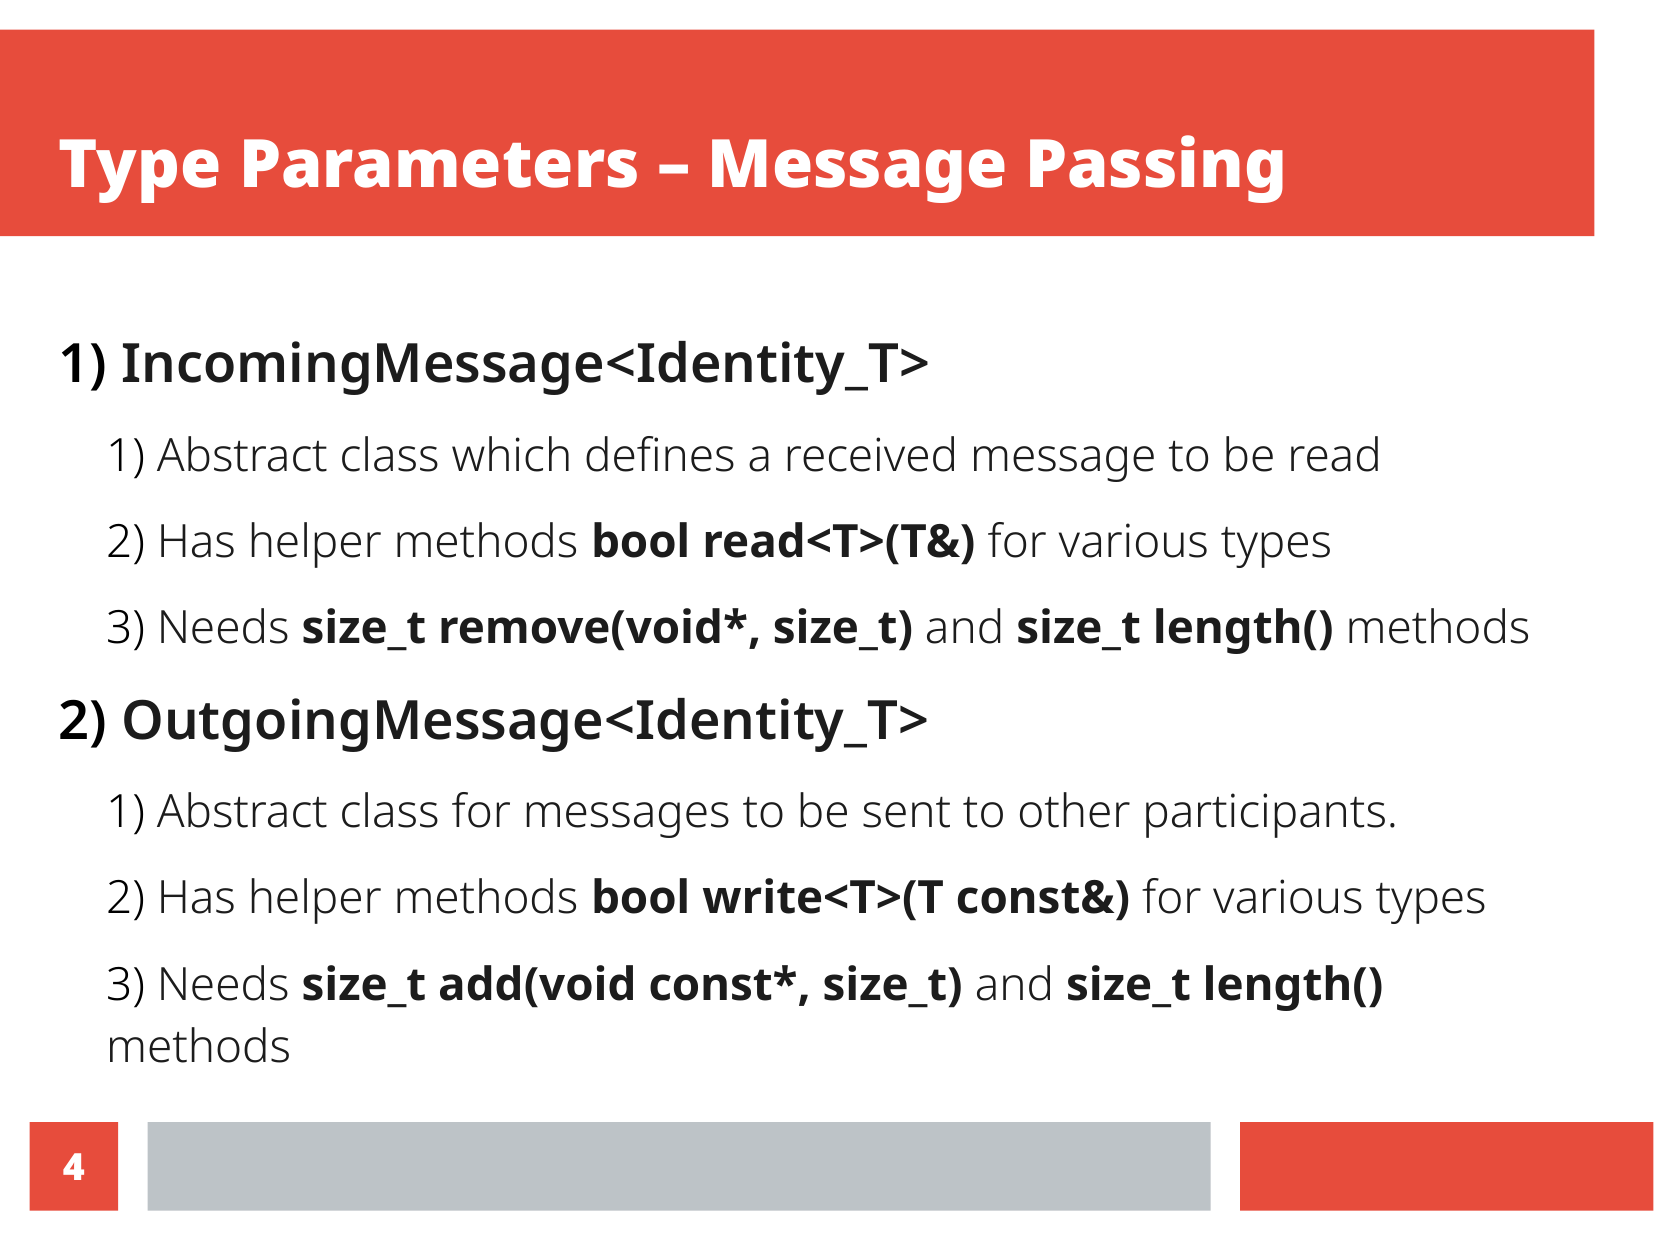

# Type Parameters – Message Passing
 IncomingMessage<Identity_T>
 Abstract class which defines a received message to be read
 Has helper methods bool read<T>(T&) for various types
 Needs size_t remove(void*, size_t) and size_t length() methods
 OutgoingMessage<Identity_T>
 Abstract class for messages to be sent to other participants.
 Has helper methods bool write<T>(T const&) for various types
 Needs size_t add(void const*, size_t) and size_t length() methods
4